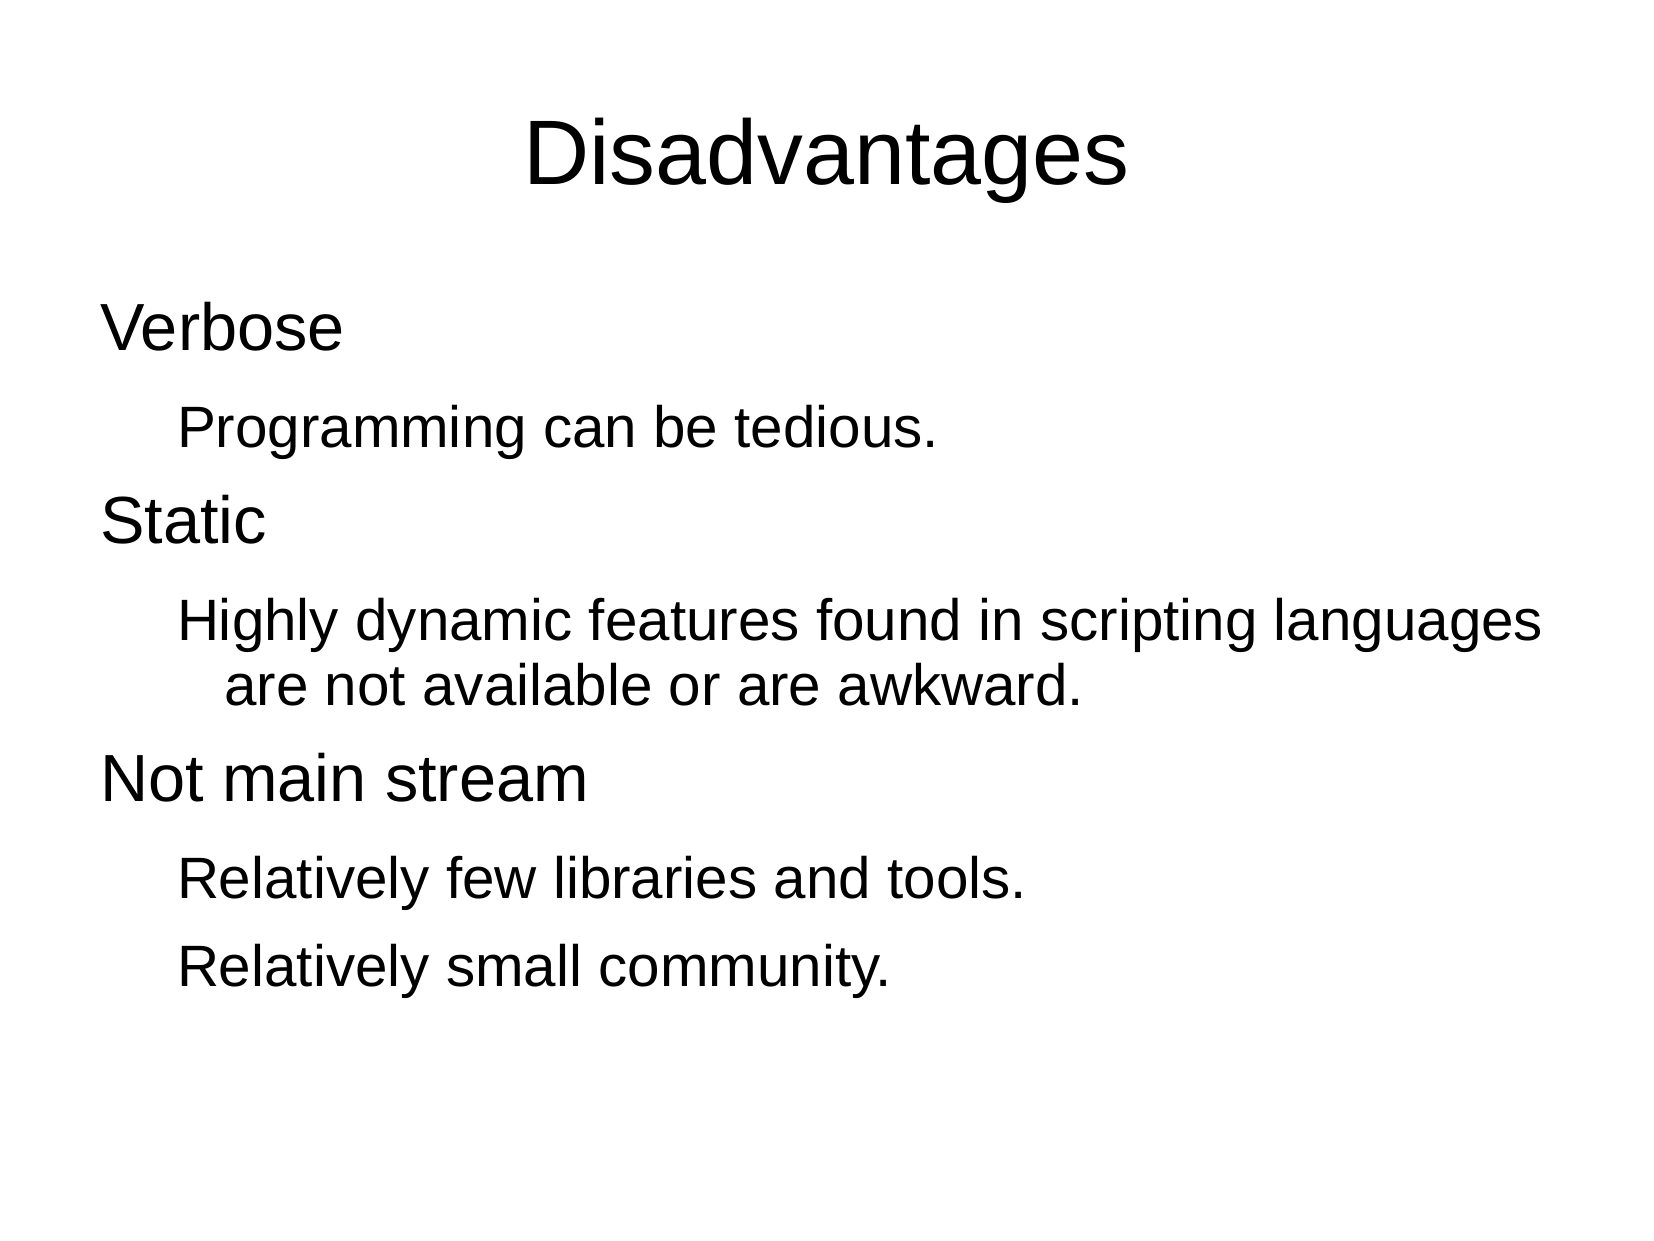

# Disadvantages
Verbose
Programming can be tedious.
Static
Highly dynamic features found in scripting languages are not available or are awkward.
Not main stream
Relatively few libraries and tools.
Relatively small community.